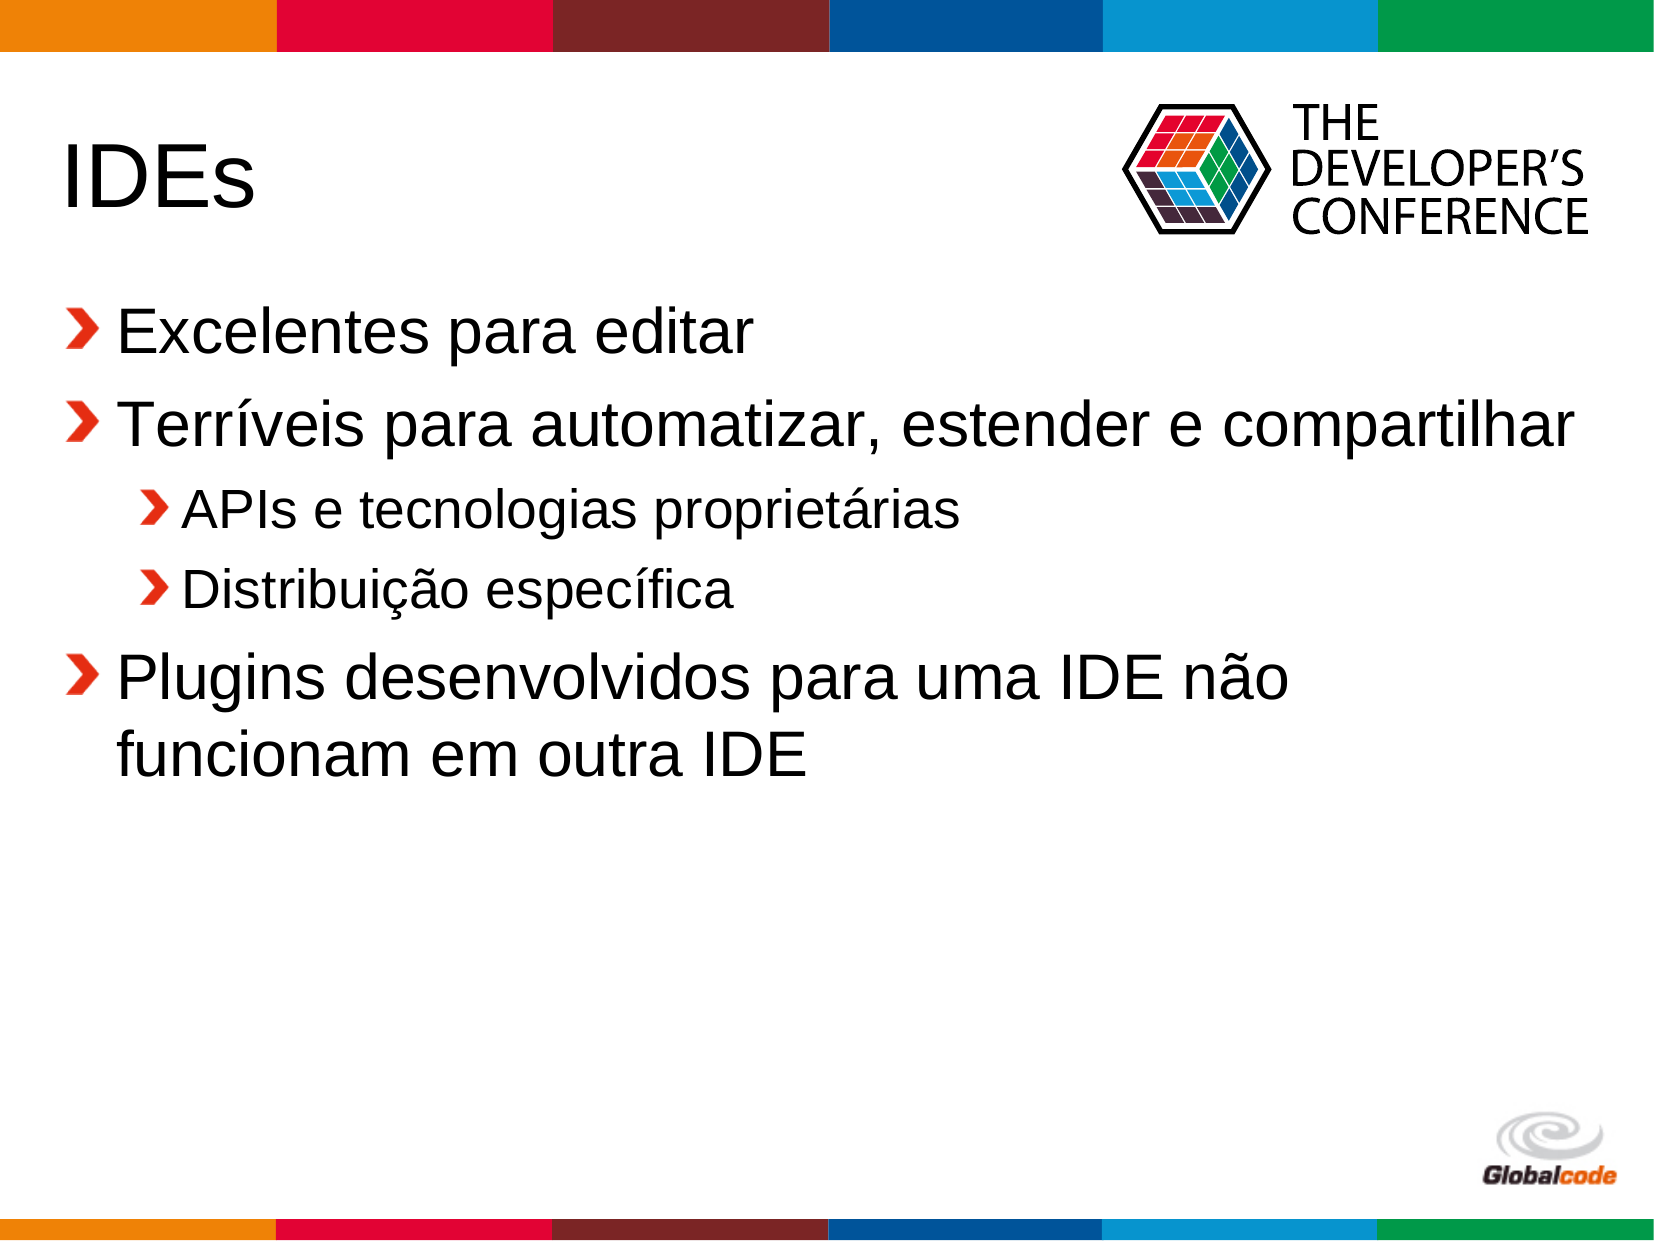

# IDEs
Excelentes para editar
Terríveis para automatizar, estender e compartilhar
APIs e tecnologias proprietárias
Distribuição específica
Plugins desenvolvidos para uma IDE não funcionam em outra IDE